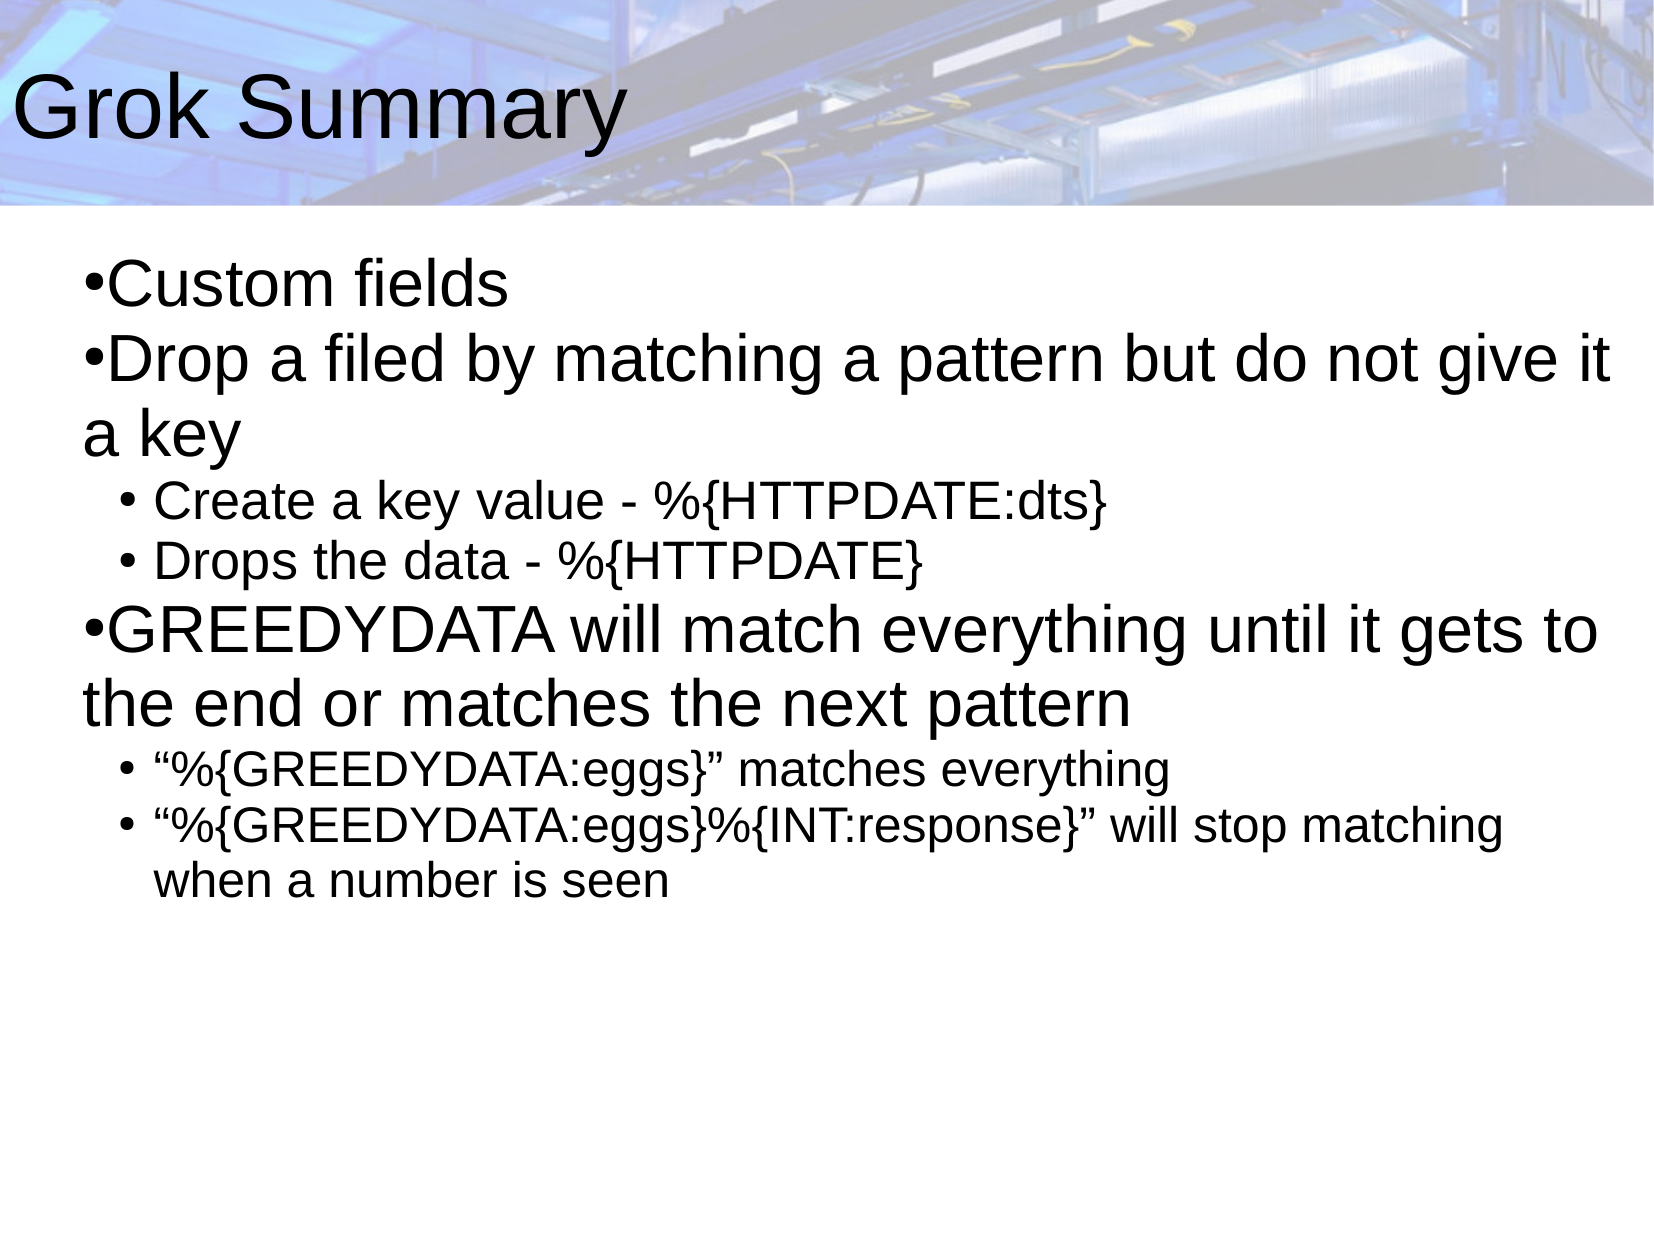

# Grok Summary
Custom fields
Drop a filed by matching a pattern but do not give it a key
Create a key value - %{HTTPDATE:dts}
Drops the data - %{HTTPDATE}
GREEDYDATA will match everything until it gets to the end or matches the next pattern
“%{GREEDYDATA:eggs}” matches everything
“%{GREEDYDATA:eggs}%{INT:response}” will stop matching when a number is seen